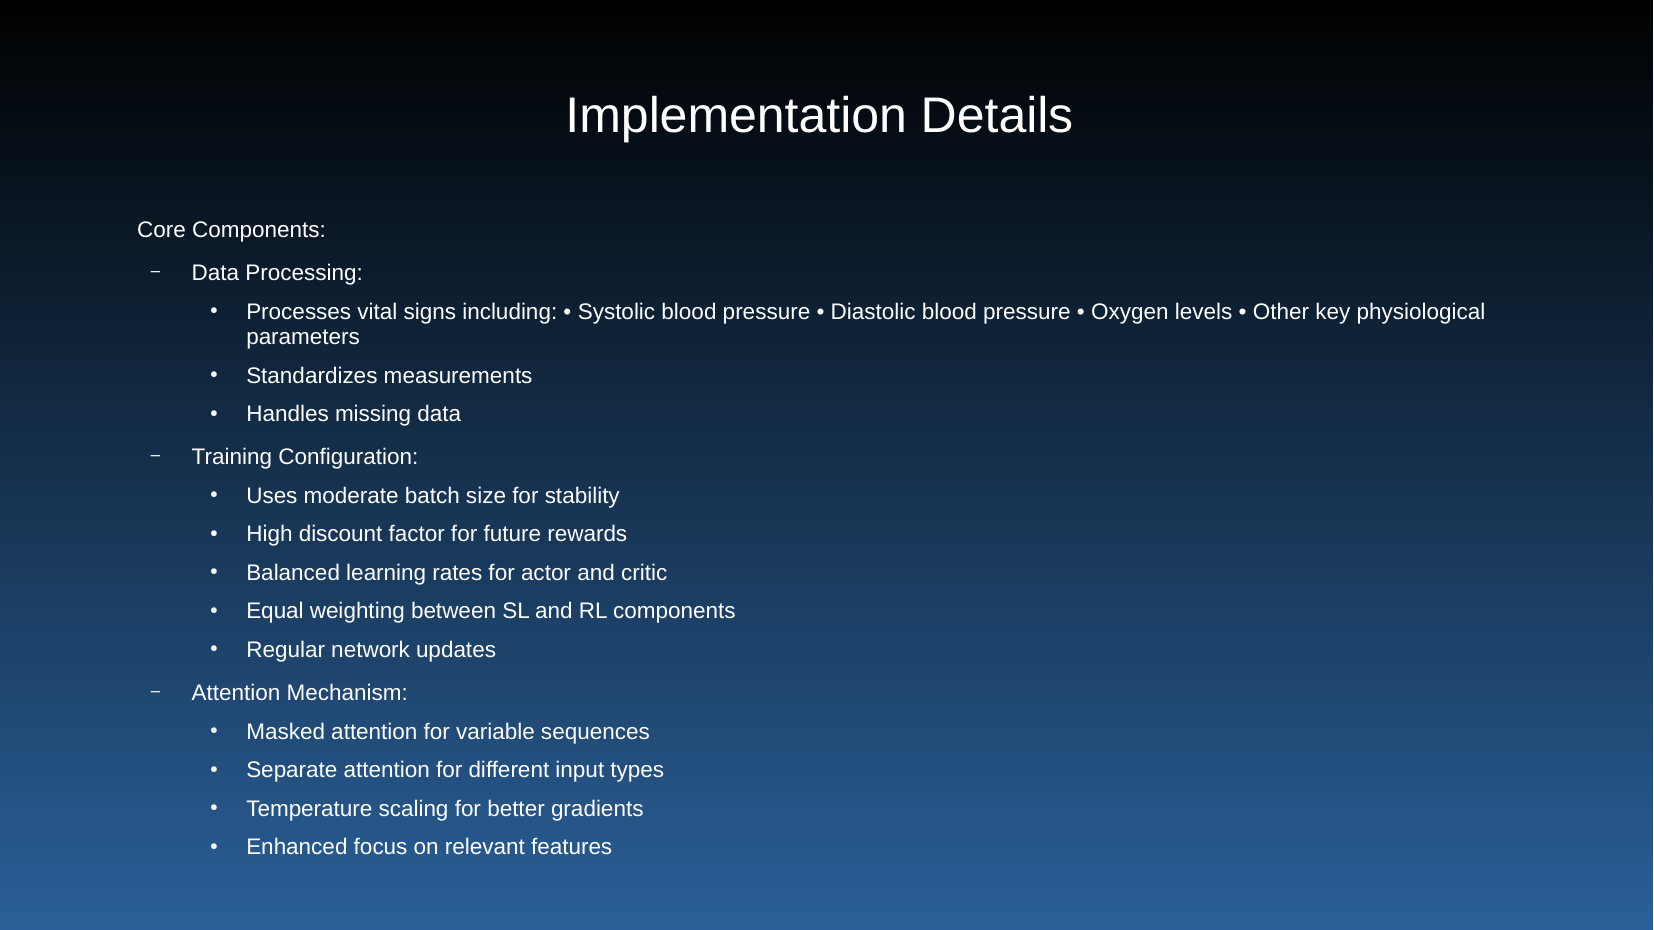

# Implementation Details
Core Components:
Data Processing:
Processes vital signs including: • Systolic blood pressure • Diastolic blood pressure • Oxygen levels • Other key physiological parameters
Standardizes measurements
Handles missing data
Training Configuration:
Uses moderate batch size for stability
High discount factor for future rewards
Balanced learning rates for actor and critic
Equal weighting between SL and RL components
Regular network updates
Attention Mechanism:
Masked attention for variable sequences
Separate attention for different input types
Temperature scaling for better gradients
Enhanced focus on relevant features